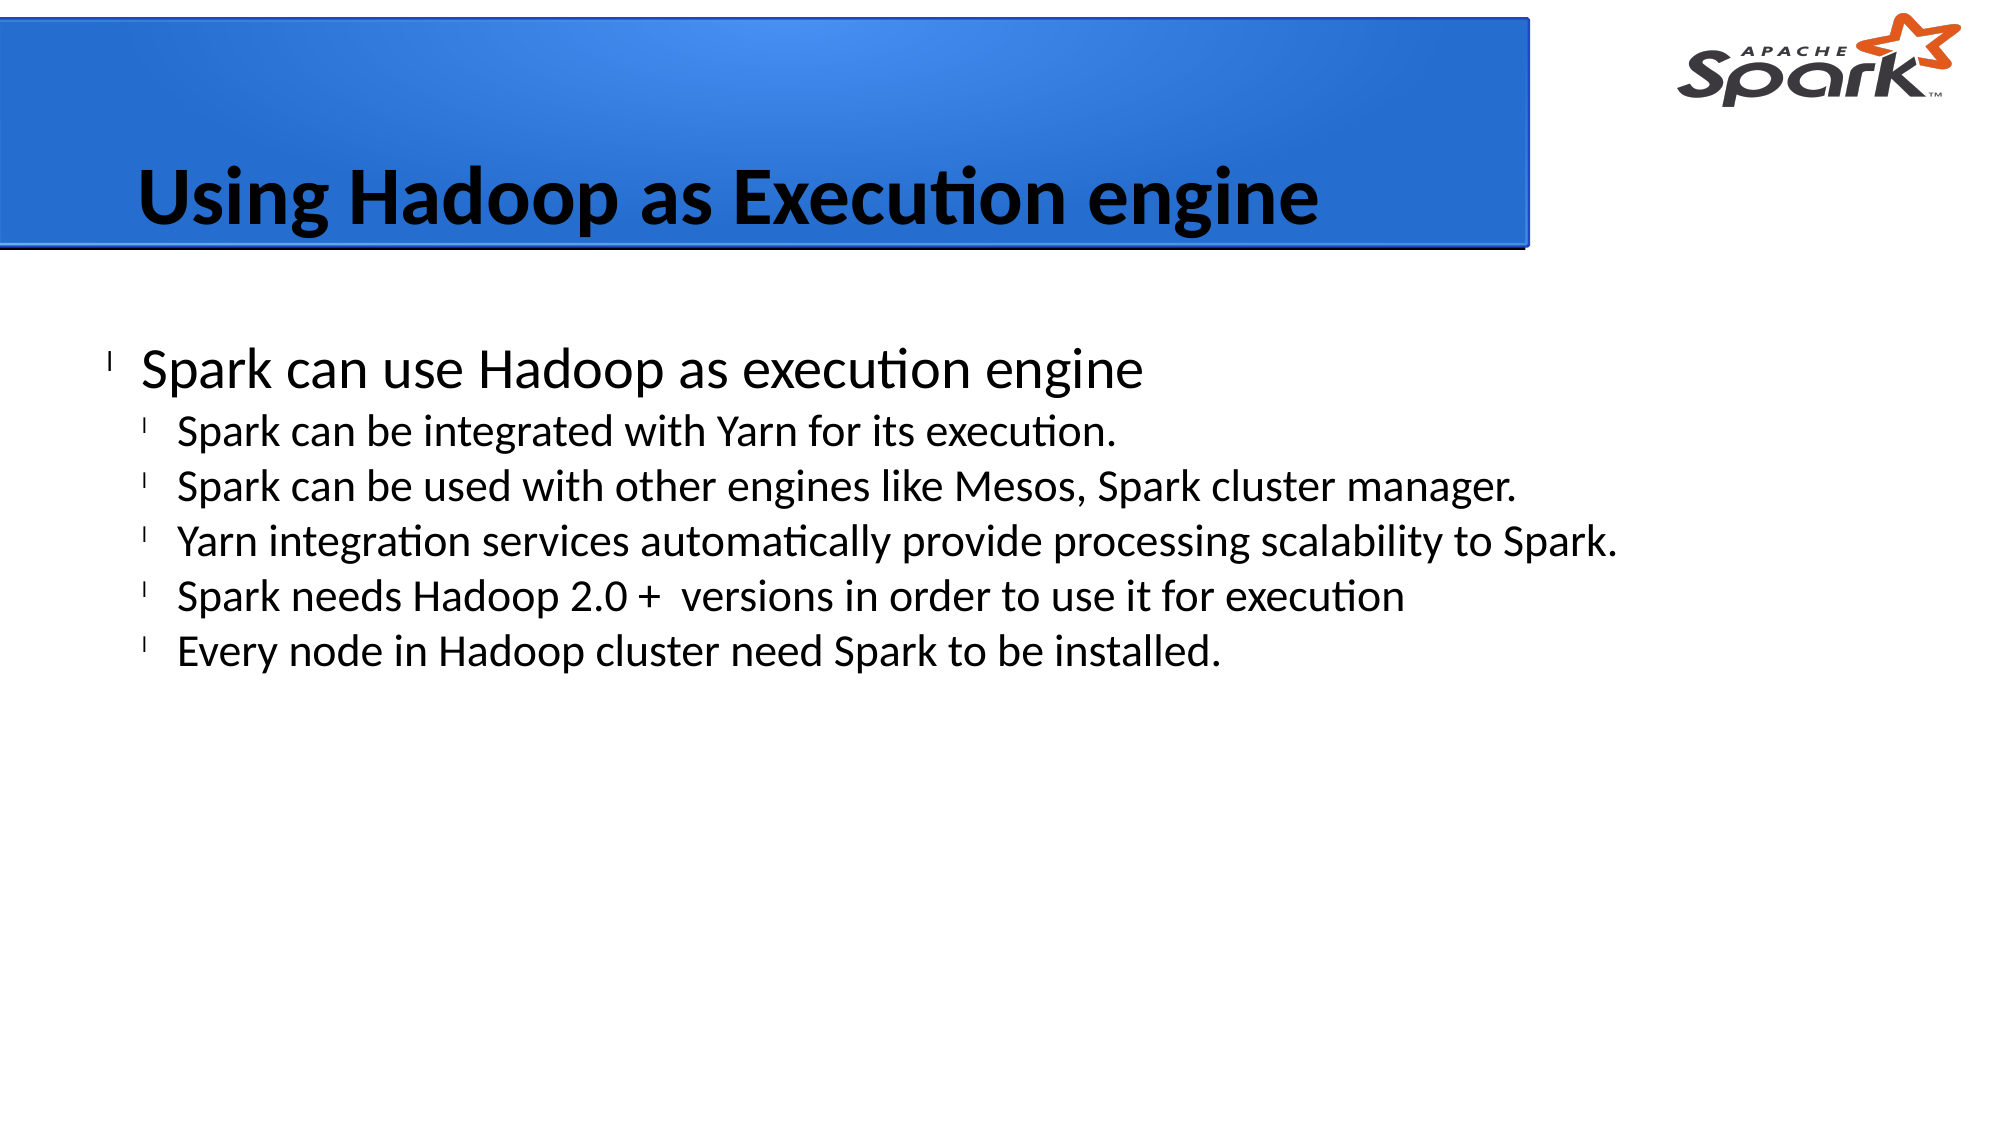

Using Hadoop as Execution engine
Spark can use Hadoop as execution engine
Spark can be integrated with Yarn for its execution.
Spark can be used with other engines like Mesos, Spark cluster manager.
Yarn integration services automatically provide processing scalability to Spark.
Spark needs Hadoop 2.0 + versions in order to use it for execution
Every node in Hadoop cluster need Spark to be installed.